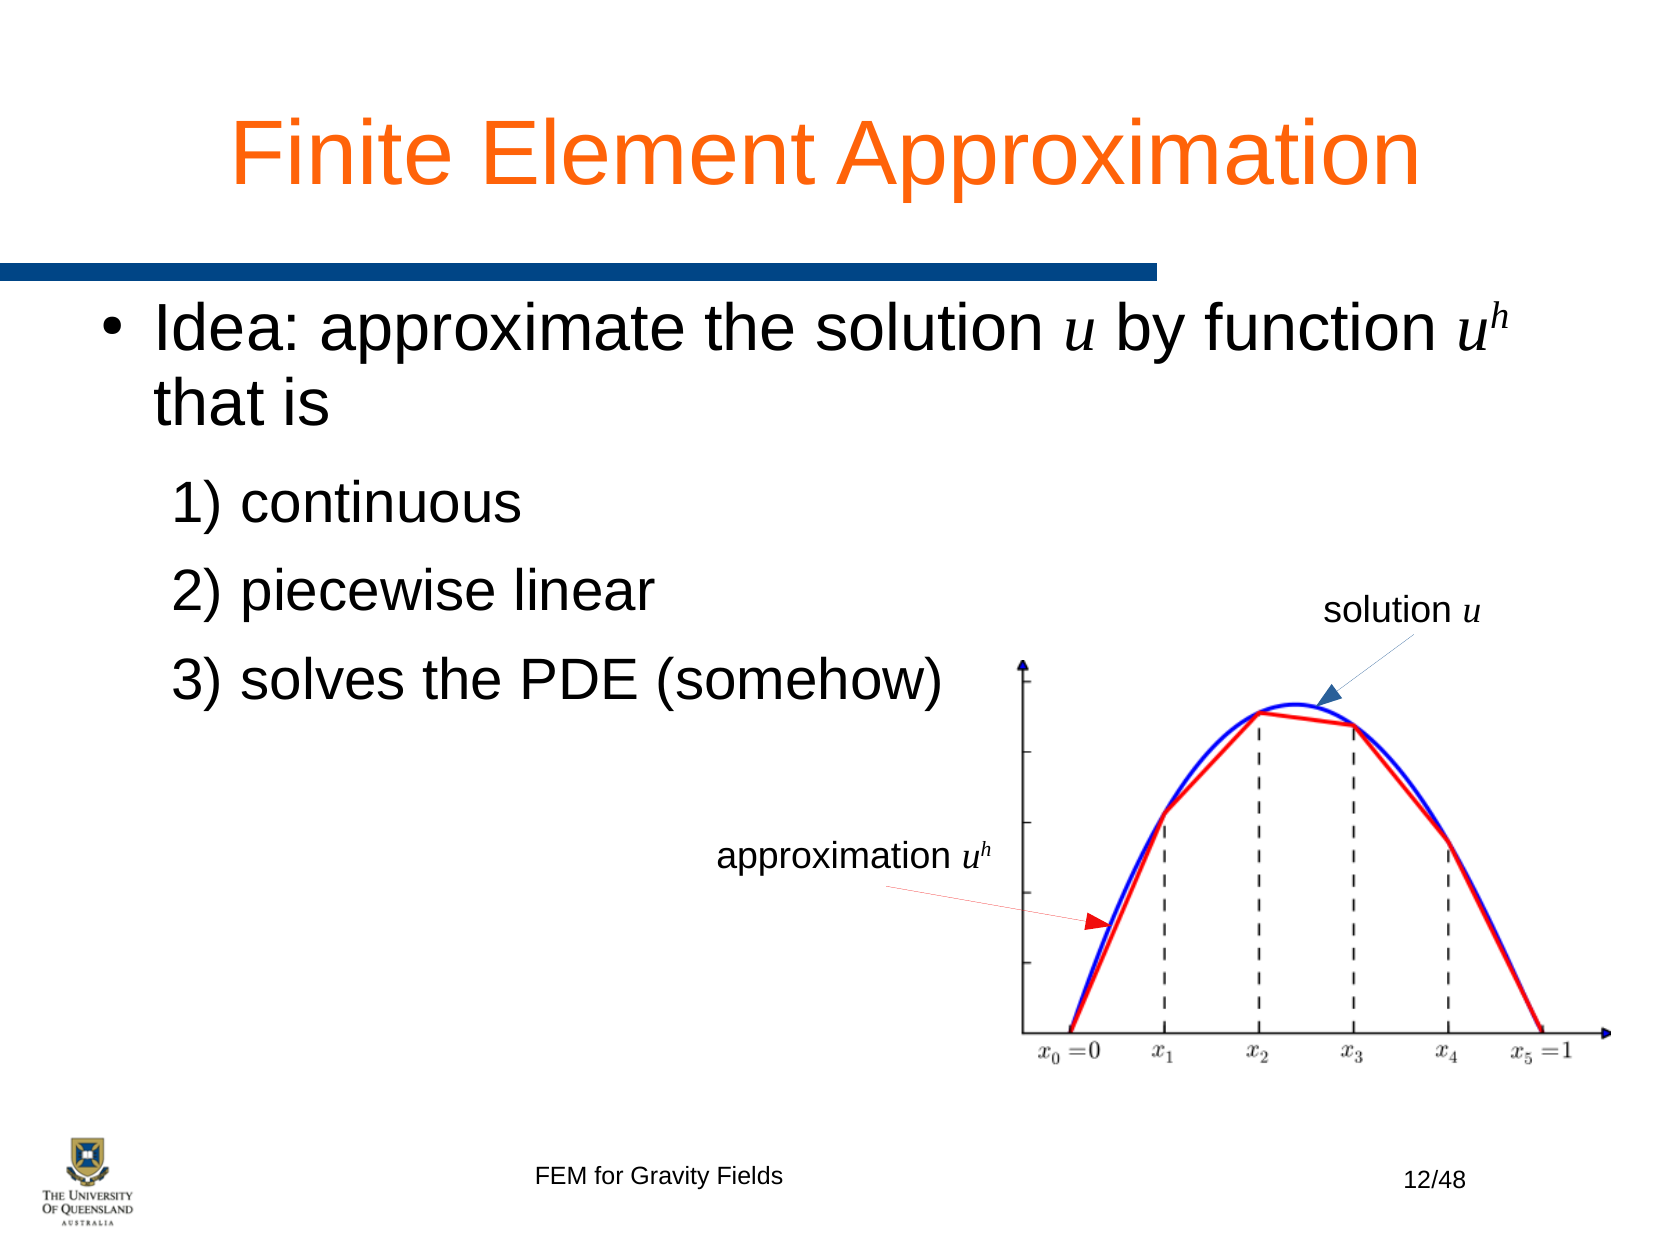

# Finite Element Approximation
Idea: approximate the solution u by function uh that is
 continuous
 piecewise linear
 solves the PDE (somehow)
solution u
approximation uh